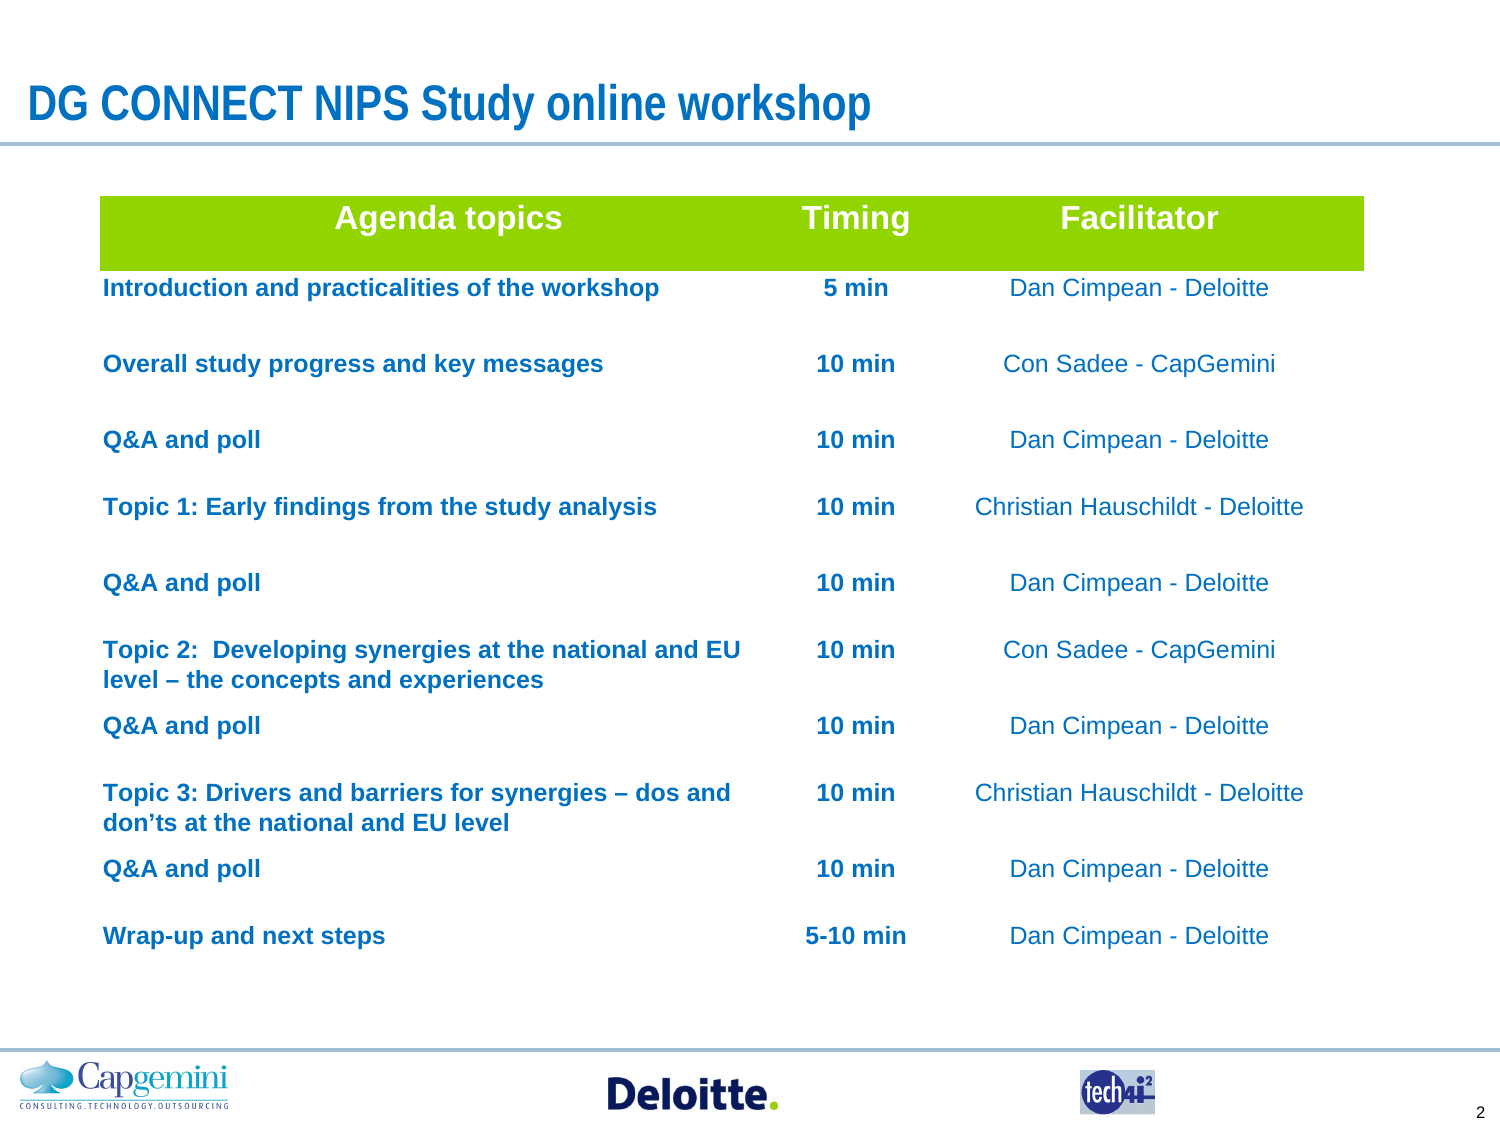

# DG CONNECT NIPS Study online workshop
| Agenda topics | Timing | Facilitator |
| --- | --- | --- |
| Introduction and practicalities of the workshop | 5 min | Dan Cimpean - Deloitte |
| Overall study progress and key messages | 10 min | Con Sadee - CapGemini |
| Q&A and poll | 10 min | Dan Cimpean - Deloitte |
| Topic 1: Early findings from the study analysis | 10 min | Christian Hauschildt - Deloitte |
| Q&A and poll | 10 min | Dan Cimpean - Deloitte |
| Topic 2:  Developing synergies at the national and EU level – the concepts and experiences | 10 min | Con Sadee - CapGemini |
| Q&A and poll | 10 min | Dan Cimpean - Deloitte |
| Topic 3: Drivers and barriers for synergies – dos and don’ts at the national and EU level | 10 min | Christian Hauschildt - Deloitte |
| Q&A and poll | 10 min | Dan Cimpean - Deloitte |
| Wrap-up and next steps | 5-10 min | Dan Cimpean - Deloitte |